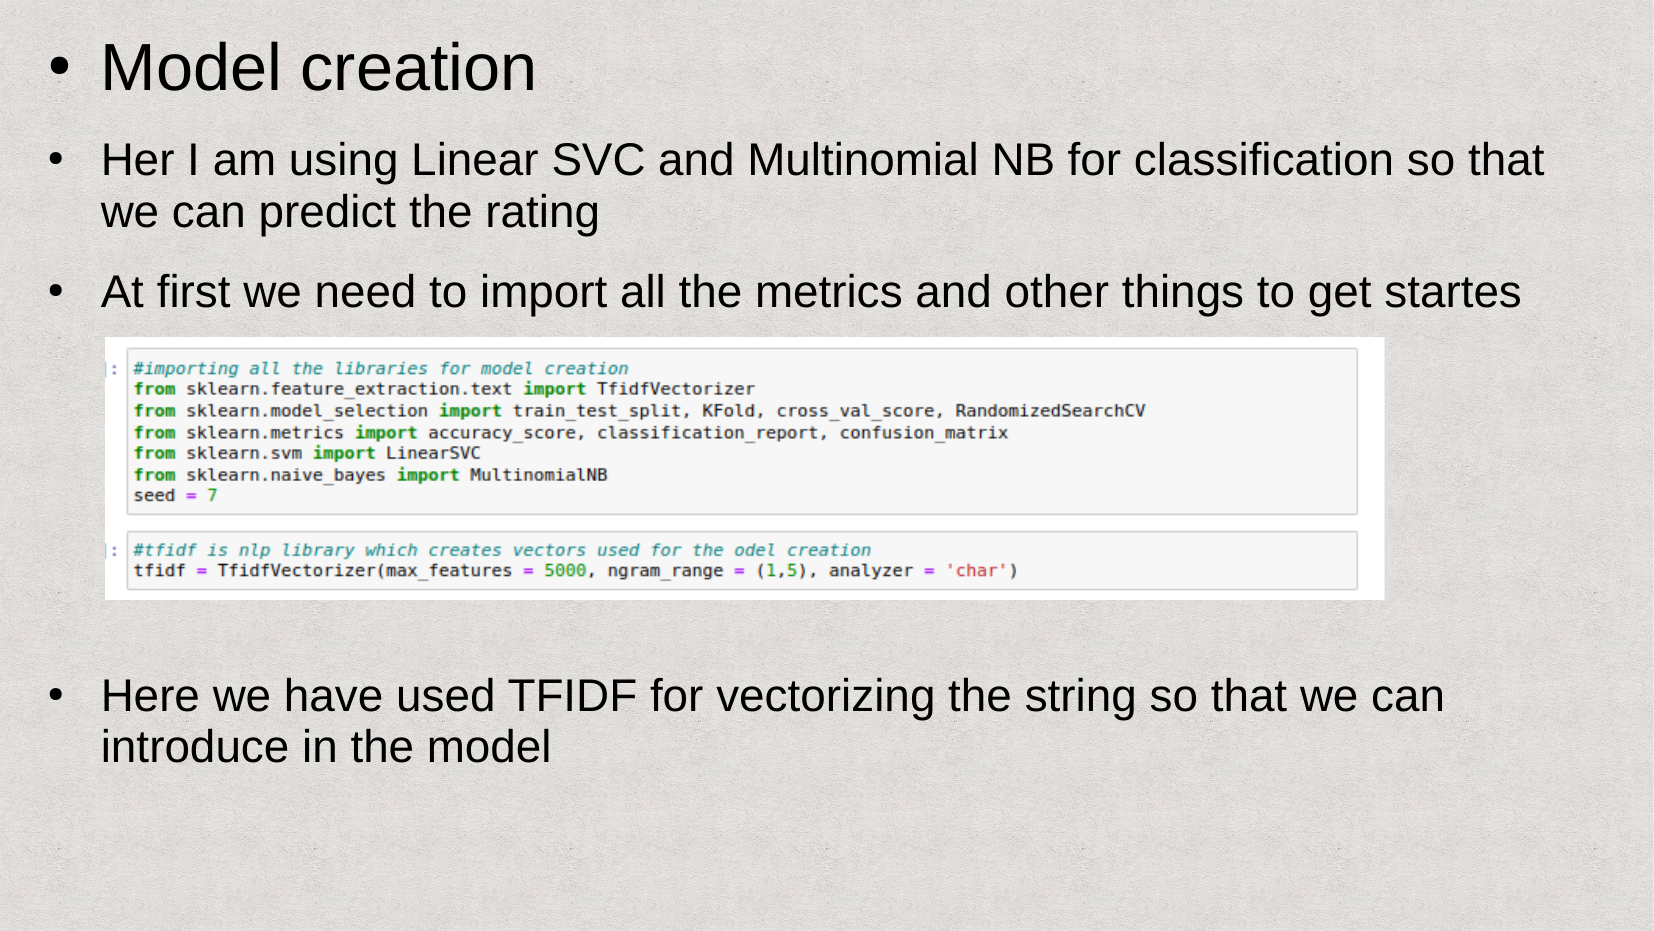

# Model creation
Her I am using Linear SVC and Multinomial NB for classification so that we can predict the rating
At first we need to import all the metrics and other things to get startes
Here we have used TFIDF for vectorizing the string so that we can introduce in the model